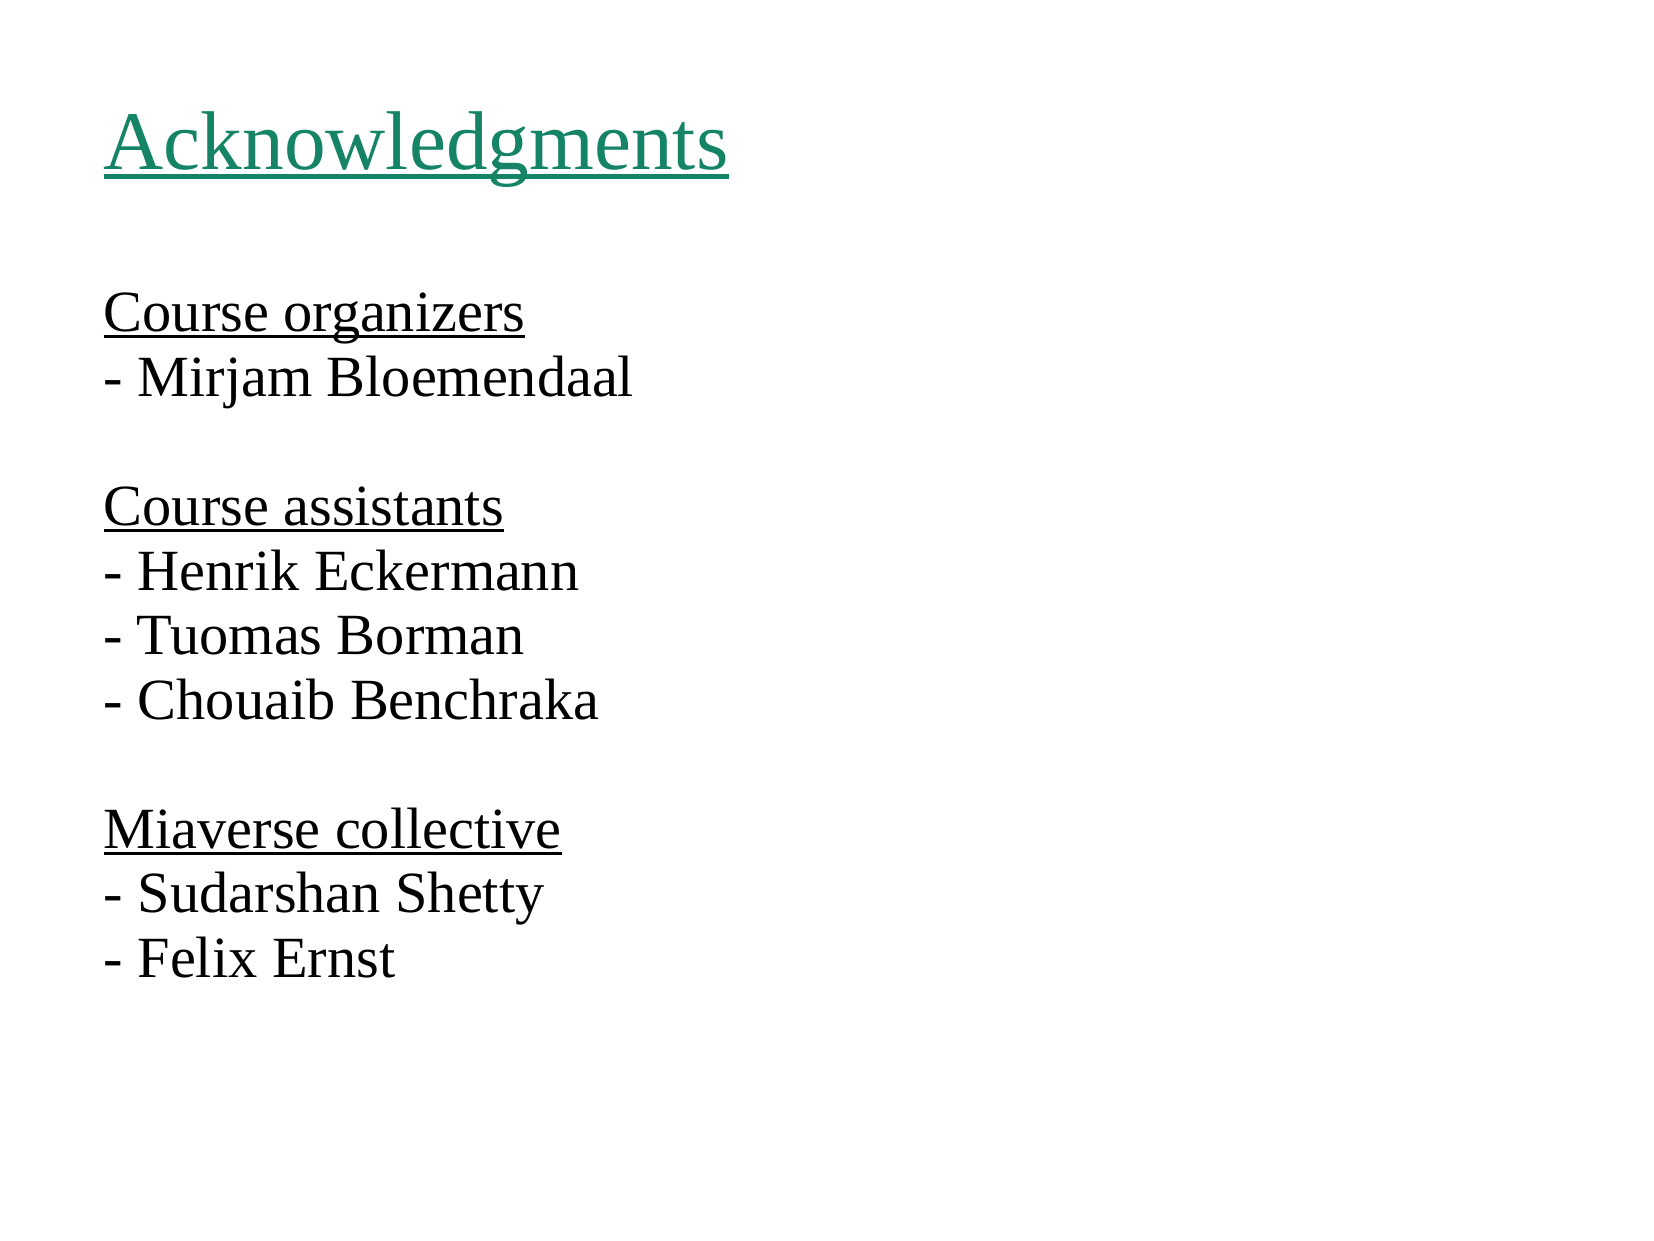

# Acknowledgments
Course organizers
- Mirjam Bloemendaal
Course assistants
- Henrik Eckermann
- Tuomas Borman
- Chouaib Benchraka
Miaverse collective
- Sudarshan Shetty
- Felix Ernst